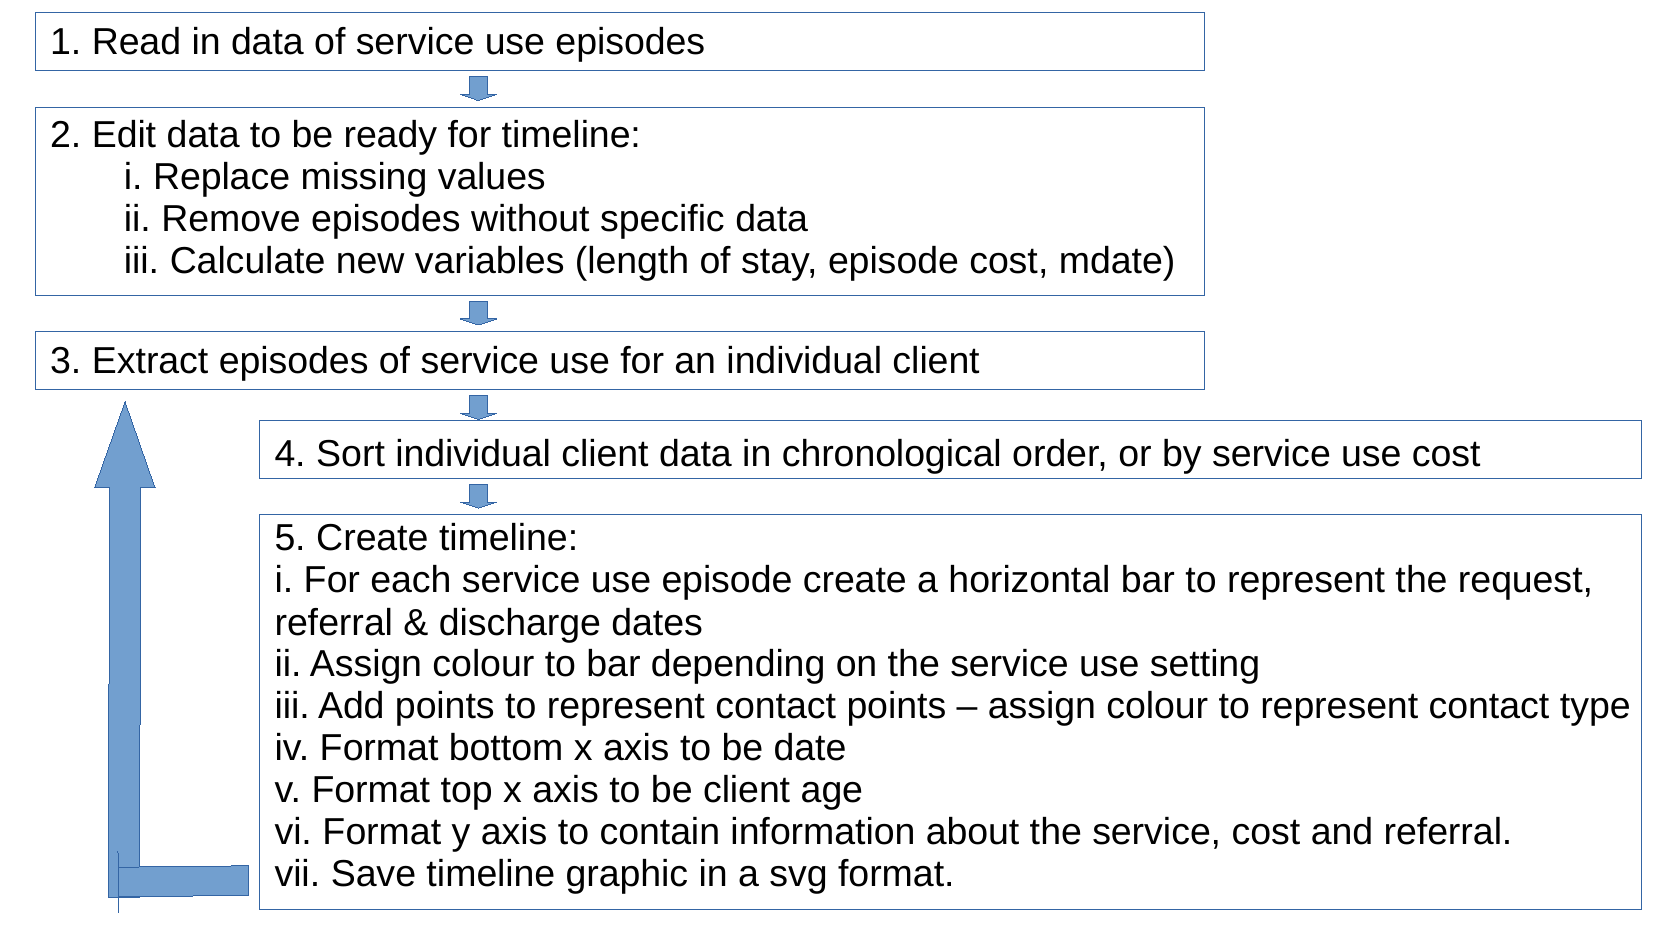

1. Read in data of service use episodes
2. Edit data to be ready for timeline:
	i. Replace missing values
	ii. Remove episodes without specific data
	iii. Calculate new variables (length of stay, episode cost, mdate)
3. Extract episodes of service use for an individual client
4. Sort individual client data in chronological order, or by service use cost
5. Create timeline:
i. For each service use episode create a horizontal bar to represent the request, referral & discharge dates
ii. Assign colour to bar depending on the service use setting
iii. Add points to represent contact points – assign colour to represent contact type
iv. Format bottom x axis to be date
v. Format top x axis to be client age
vi. Format y axis to contain information about the service, cost and referral.
vii. Save timeline graphic in a svg format.